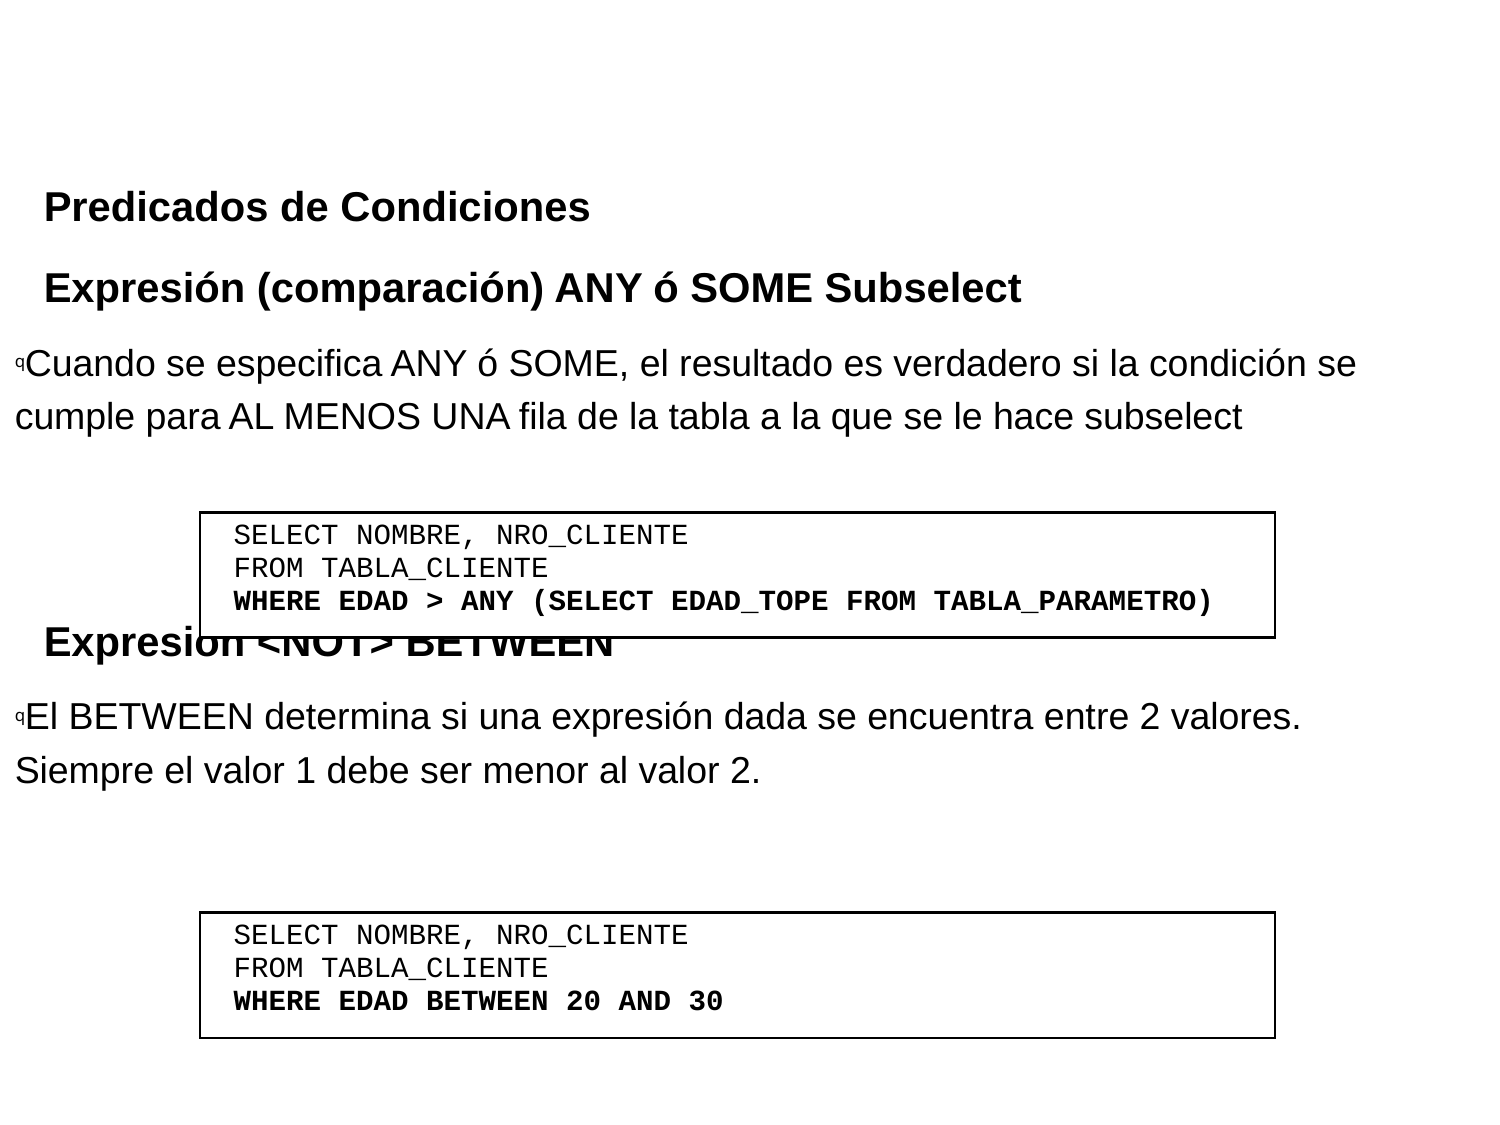

# Predicados de Condiciones
Expresión (comparación) ANY ó SOME Subselect
Cuando se especifica ANY ó SOME, el resultado es verdadero si la condición se cumple para AL MENOS UNA fila de la tabla a la que se le hace subselect
Expresión <NOT> BETWEEN
El BETWEEN determina si una expresión dada se encuentra entre 2 valores. Siempre el valor 1 debe ser menor al valor 2.
SELECT NOMBRE, NRO_CLIENTE
FROM TABLA_CLIENTE
WHERE EDAD > ANY (SELECT EDAD_TOPE FROM TABLA_PARAMETRO)
SELECT NOMBRE, NRO_CLIENTE
FROM TABLA_CLIENTE
WHERE EDAD BETWEEN 20 AND 30